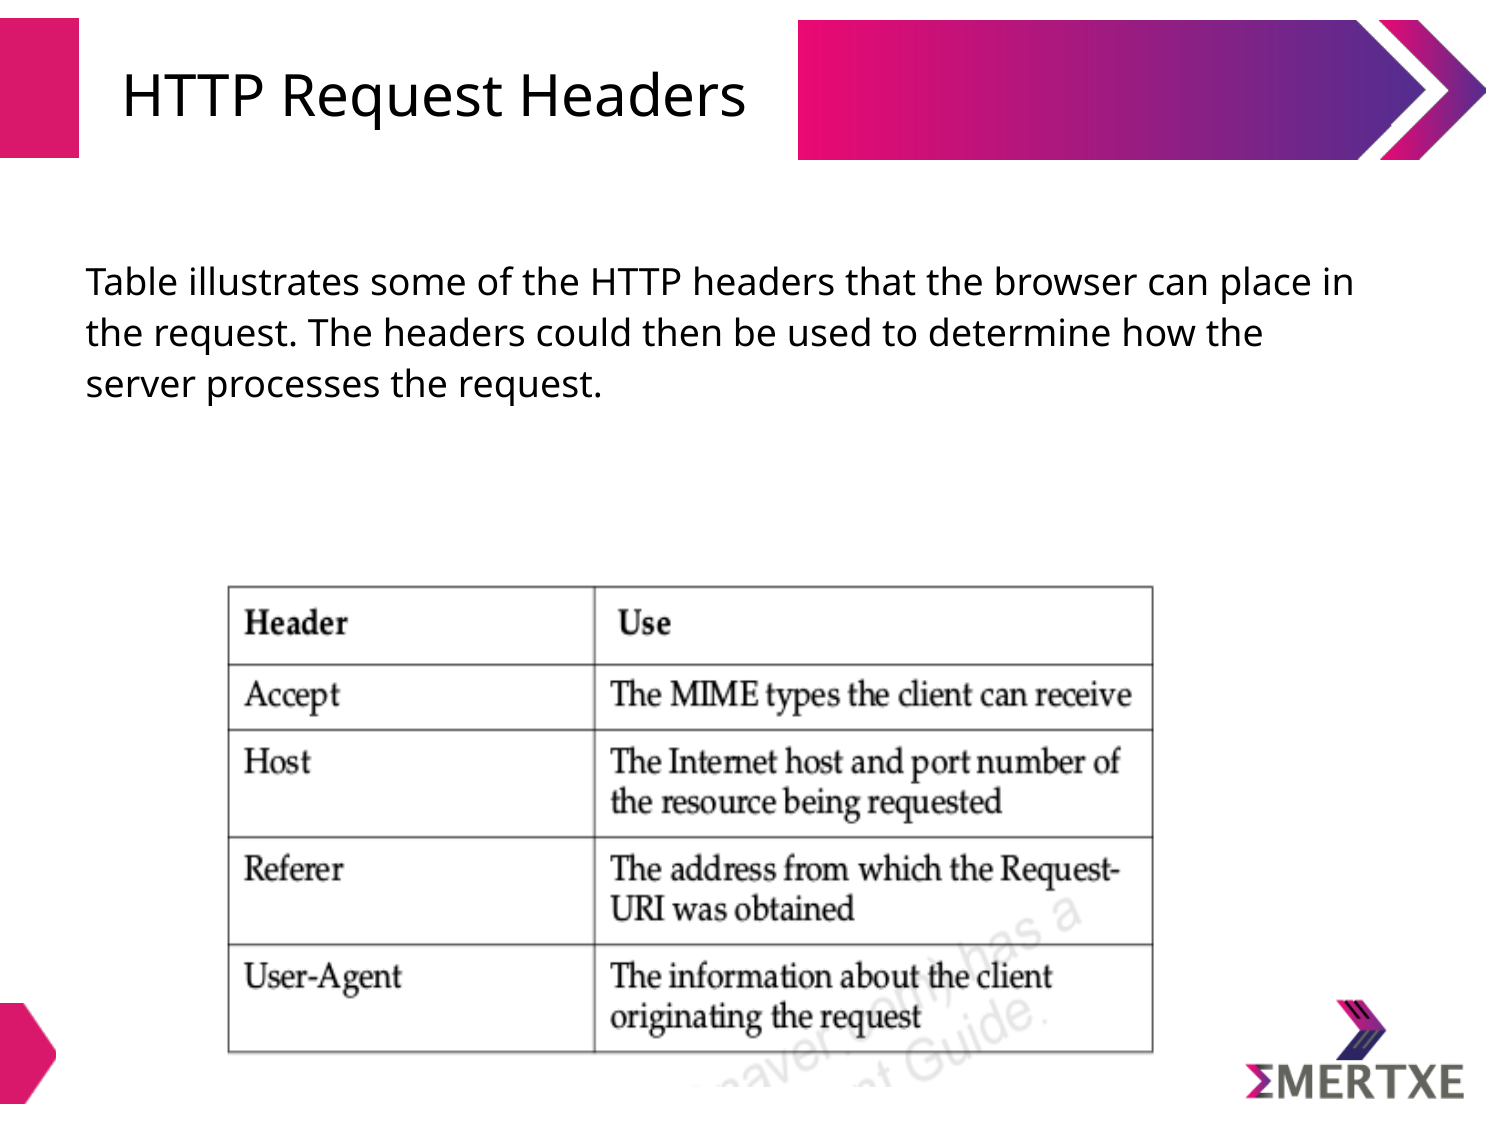

HTTP Request Headers
Table illustrates some of the HTTP headers that the browser can place in the request. The headers could then be used to determine how the server processes the request.